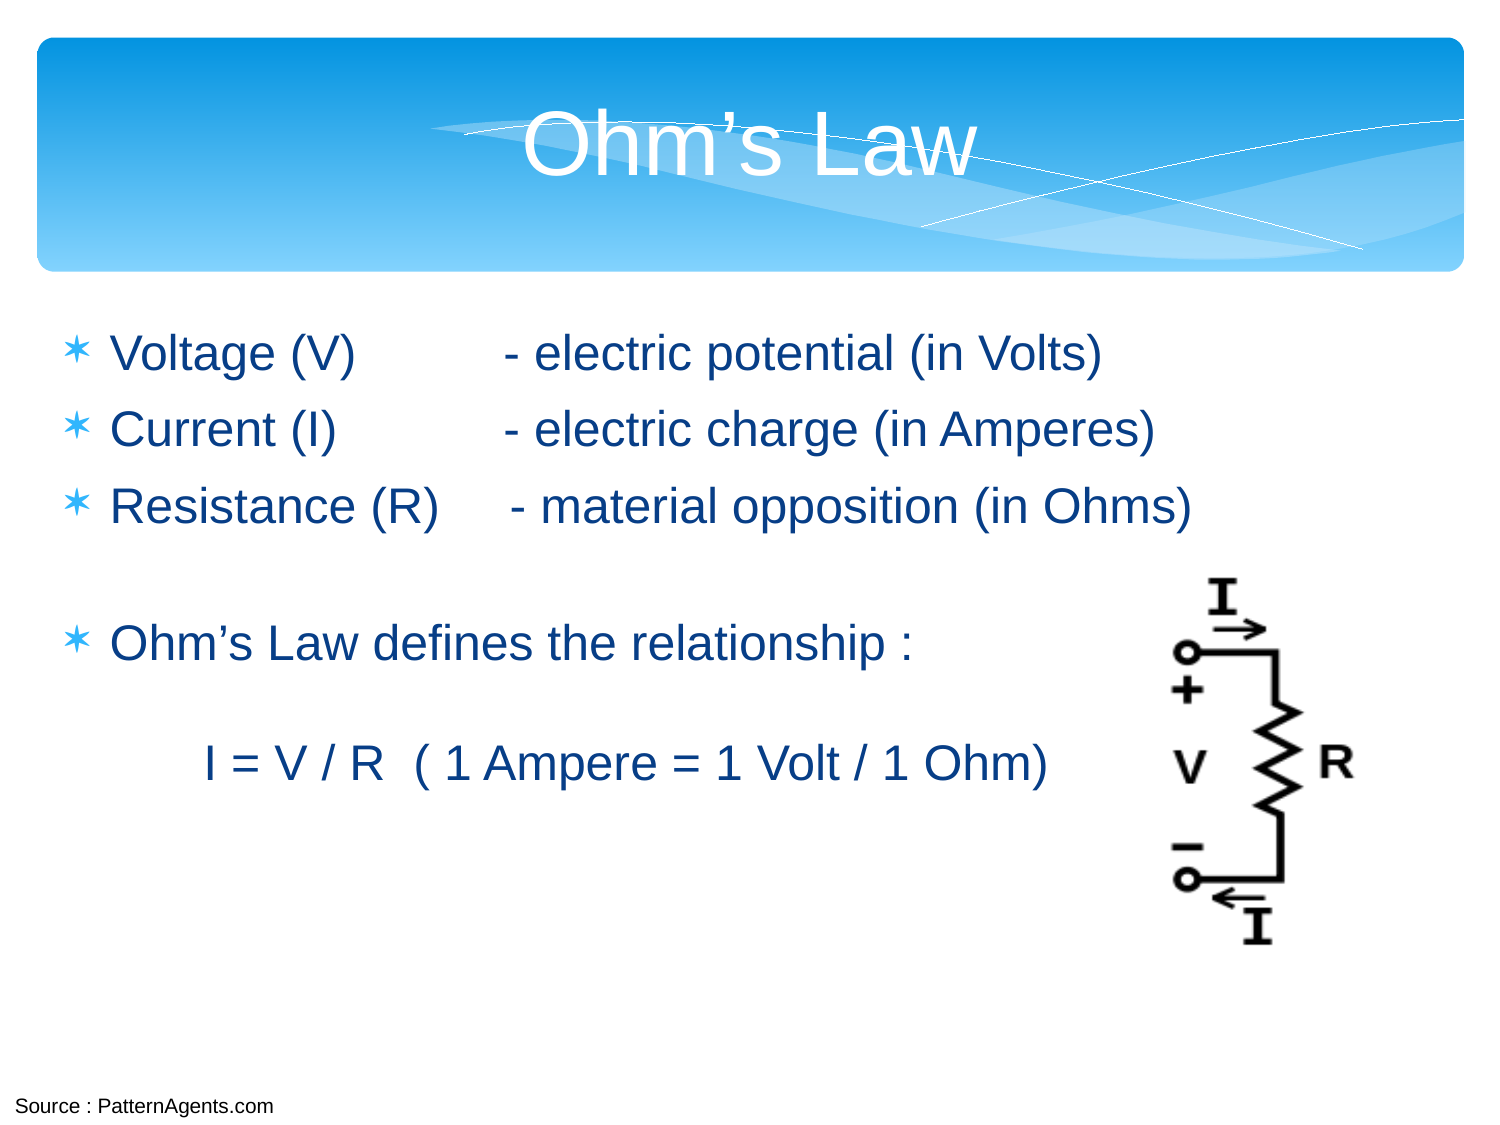

# Ohm’s Law
Voltage (V) 	- electric potential (in Volts)
Current (I) 	- electric charge (in Amperes)
Resistance (R) - material opposition (in Ohms)
Ohm’s Law defines the relationship :
	I = V / R ( 1 Ampere = 1 Volt / 1 Ohm)
Source : PatternAgents.com